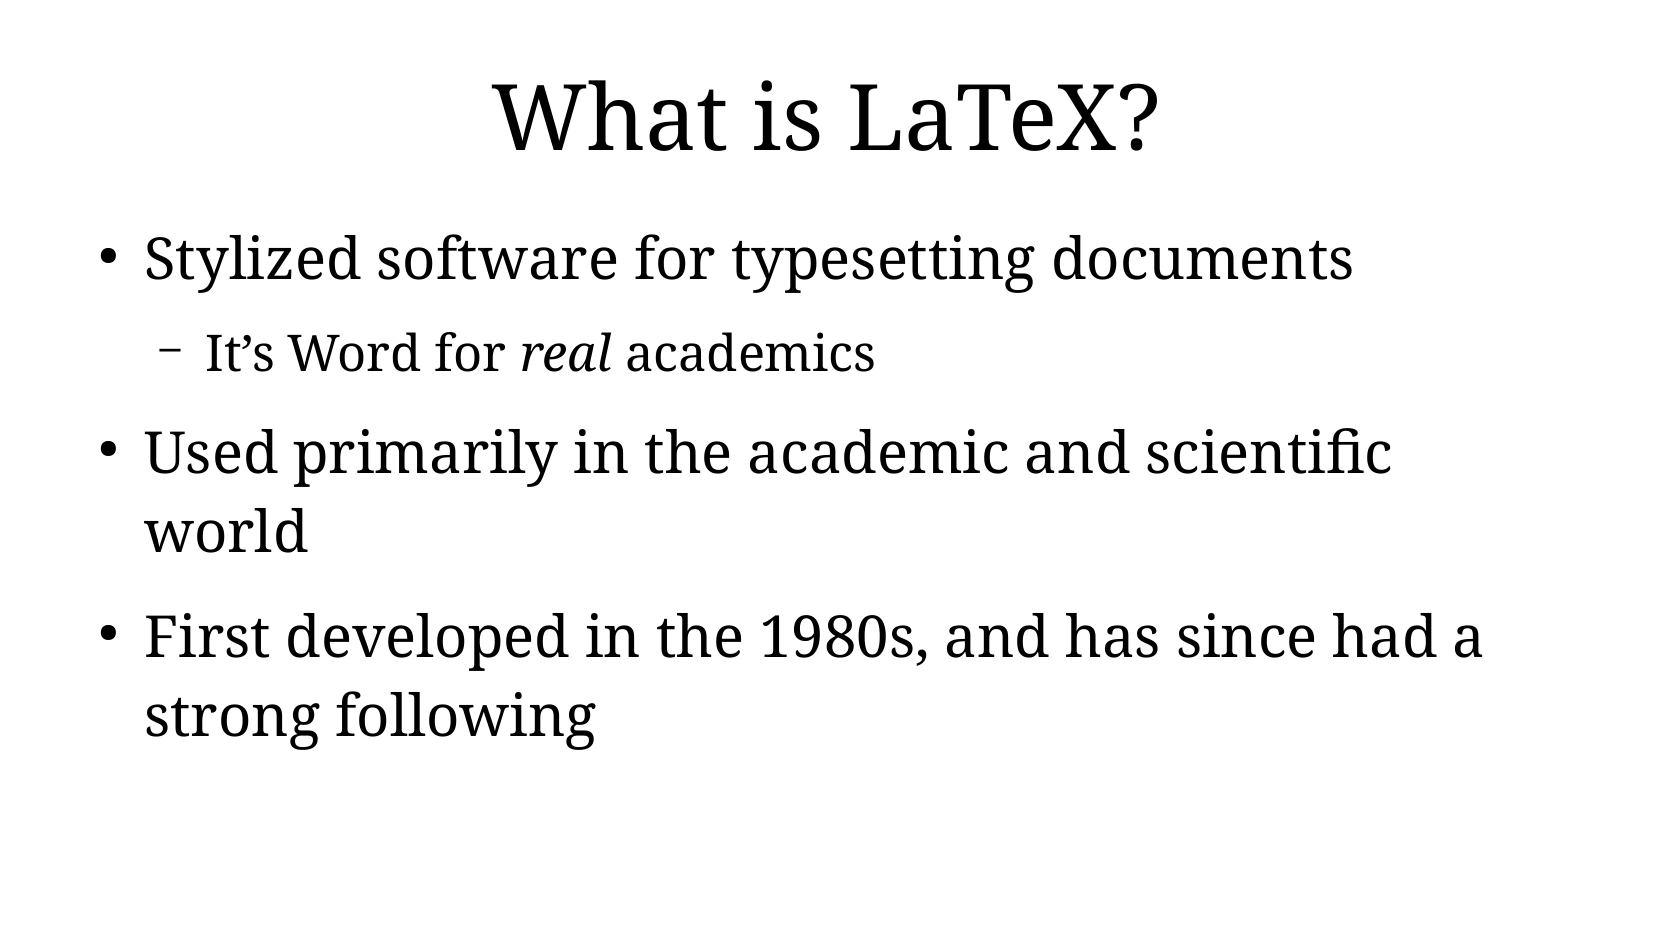

# What is LaTeX?
Stylized software for typesetting documents
It’s Word for real academics
Used primarily in the academic and scientific world
First developed in the 1980s, and has since had a strong following